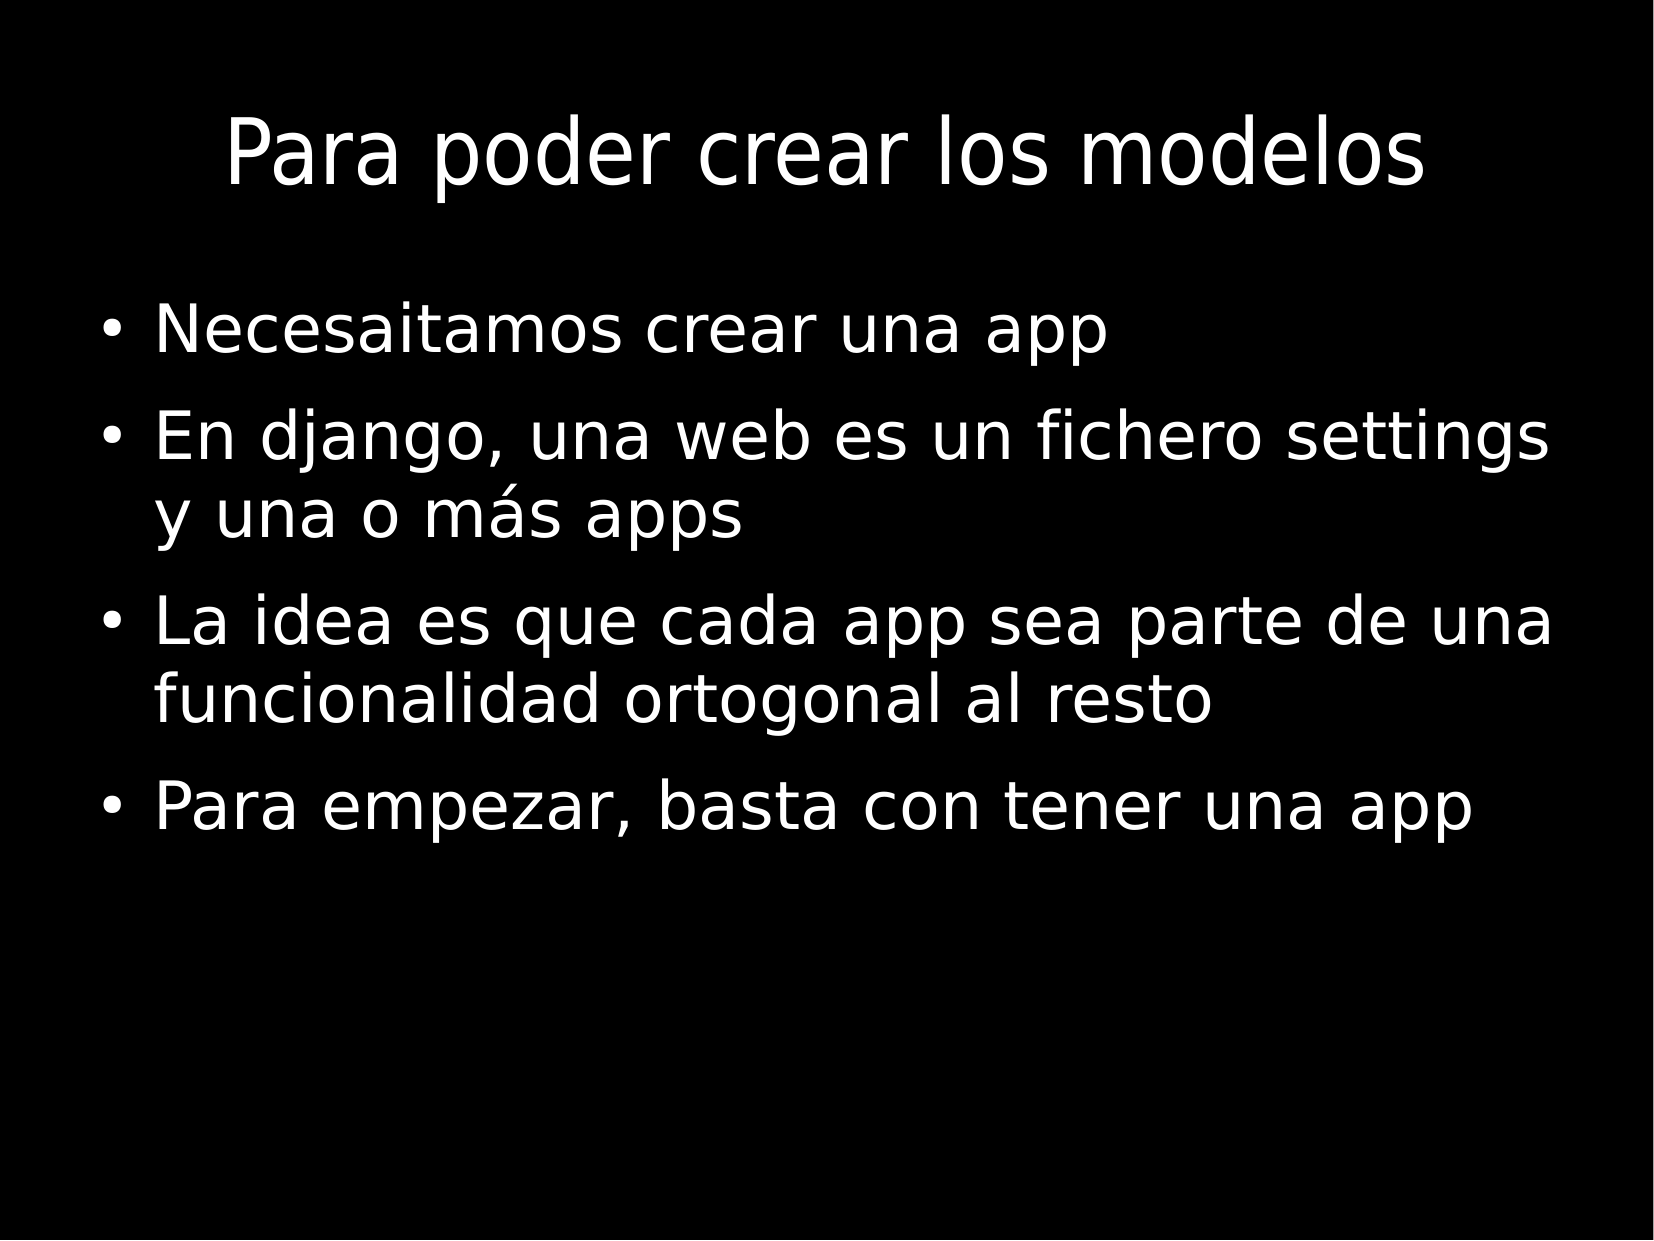

# Para poder crear los modelos
Necesaitamos crear una app
En django, una web es un fichero settings y una o más apps
La idea es que cada app sea parte de una funcionalidad ortogonal al resto
Para empezar, basta con tener una app